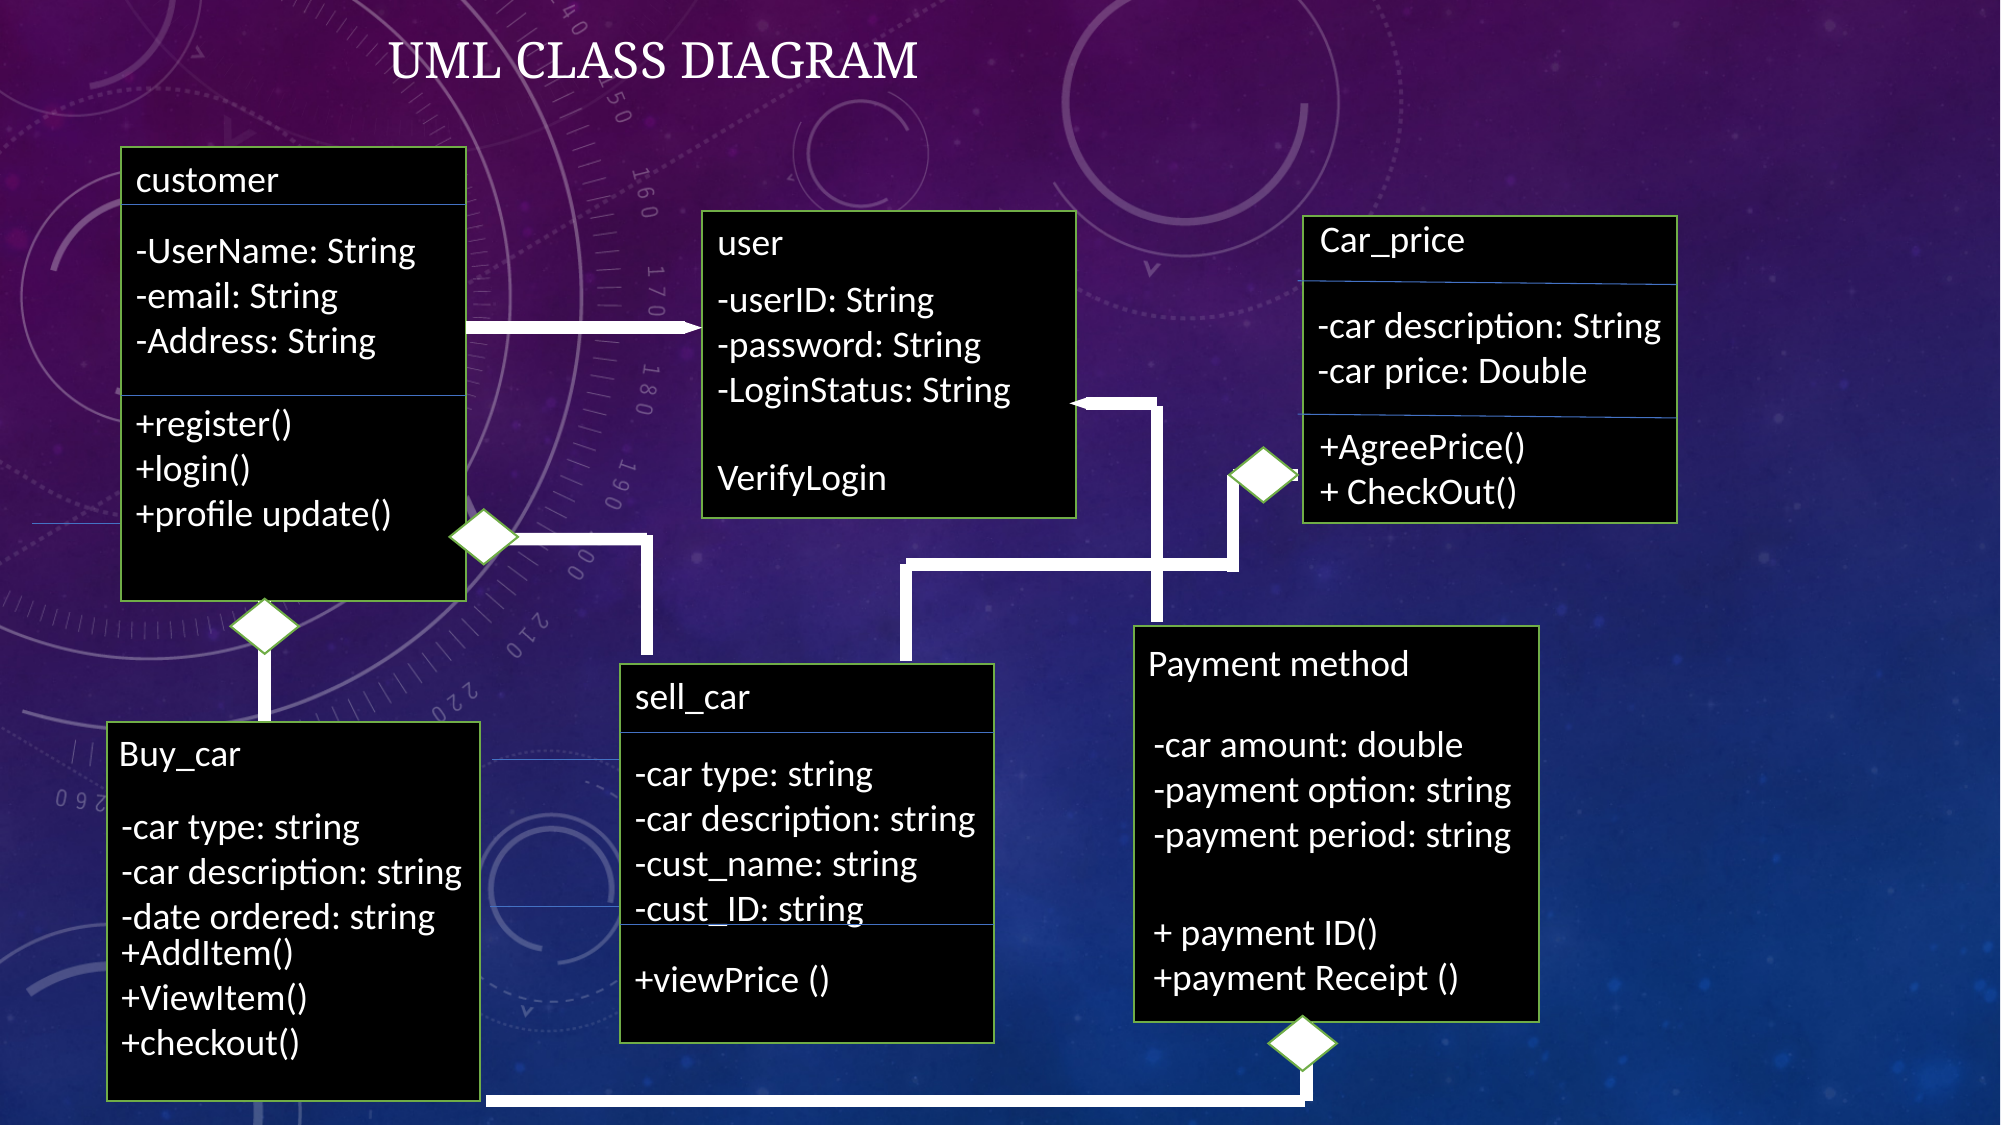

UML CLASS DIAGRAM
customer
-UserName: String
-email: String
-Address: String
+register()
+login()
+profile update()
Car_price
-car description: String
-car price: Double
+AgreePrice()
+ CheckOut()
user
-userID: String
-password: String
-LoginStatus: String
VerifyLogin(): bool
Payment method
-car amount: double
-payment option: string
-payment period: string
+ payment ID()
+payment Receipt ()
sell_car
-car type: string
-car description: string
-cust_name: string
-cust_ID: string
+viewPrice ()
Buy_car
-car type: string
-car description: string
-date ordered: string
+AddItem()
+ViewItem()
+checkout()